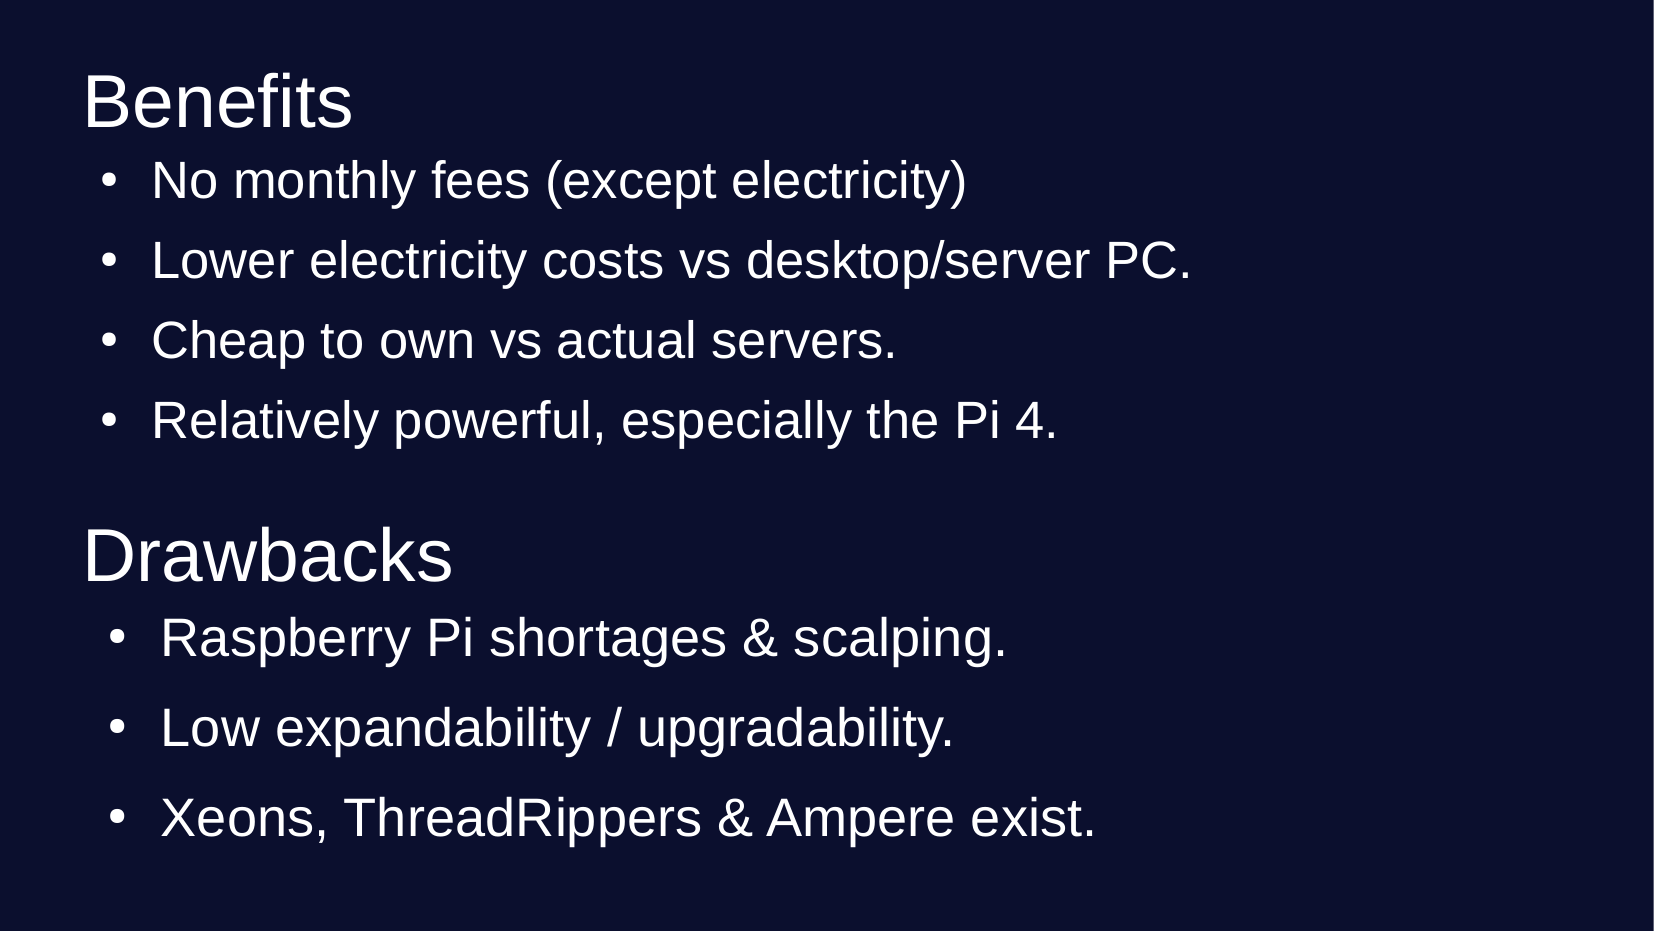

# Benefits
No monthly fees (except electricity)
Lower electricity costs vs desktop/server PC.
Cheap to own vs actual servers.
Relatively powerful, especially the Pi 4.
Drawbacks
Raspberry Pi shortages & scalping.
Low expandability / upgradability.
Xeons, ThreadRippers & Ampere exist.